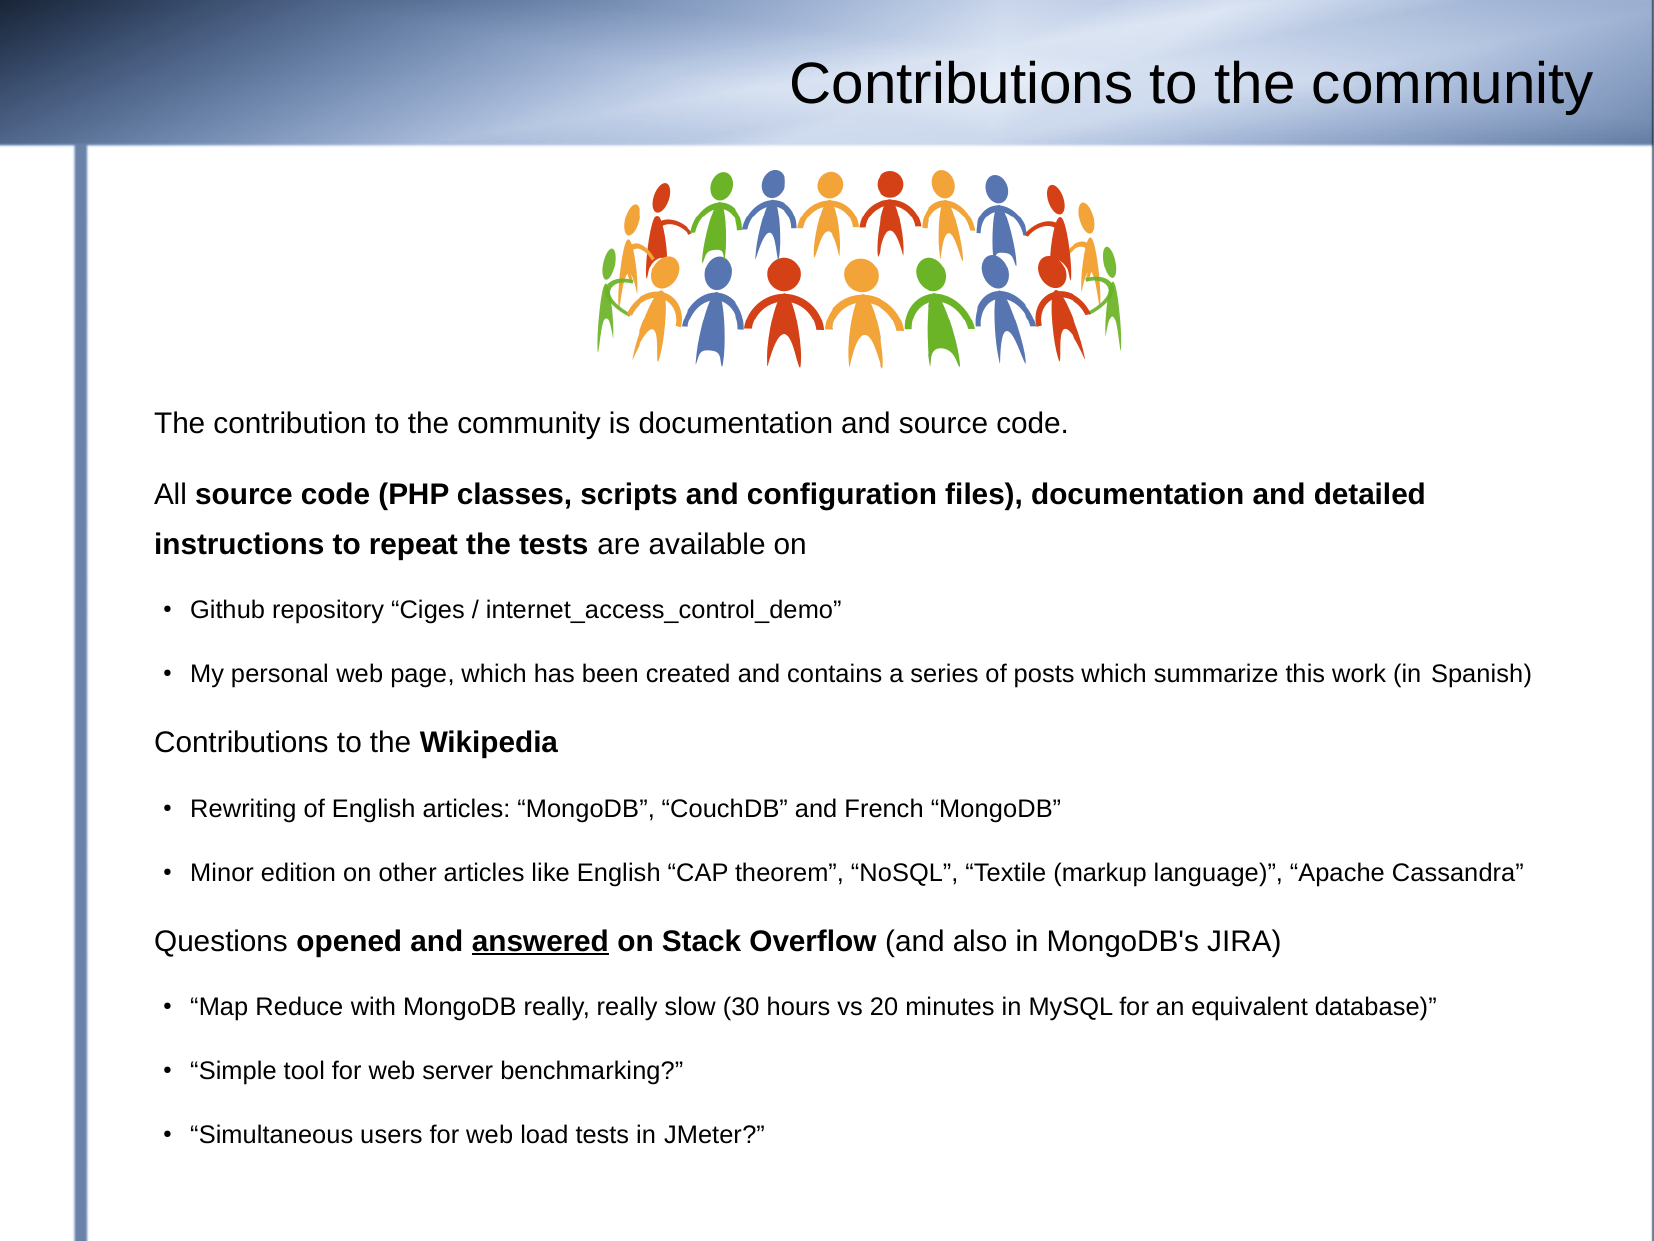

# Contributions to the community
The contribution to the community is documentation and source code.
All source code (PHP classes, scripts and configuration files), documentation and detailed instructions to repeat the tests are available on
Github repository “Ciges / internet_access_control_demo”
My personal web page, which has been created and contains a series of posts which summarize this work (in Spanish)
Contributions to the Wikipedia
Rewriting of English articles: “MongoDB”, “CouchDB” and French “MongoDB”
Minor edition on other articles like English “CAP theorem”, “NoSQL”, “Textile (markup language)”, “Apache Cassandra”
Questions opened and answered on Stack Overflow (and also in MongoDB's JIRA)
“Map Reduce with MongoDB really, really slow (30 hours vs 20 minutes in MySQL for an equivalent database)”
“Simple tool for web server benchmarking?”
“Simultaneous users for web load tests in JMeter?”